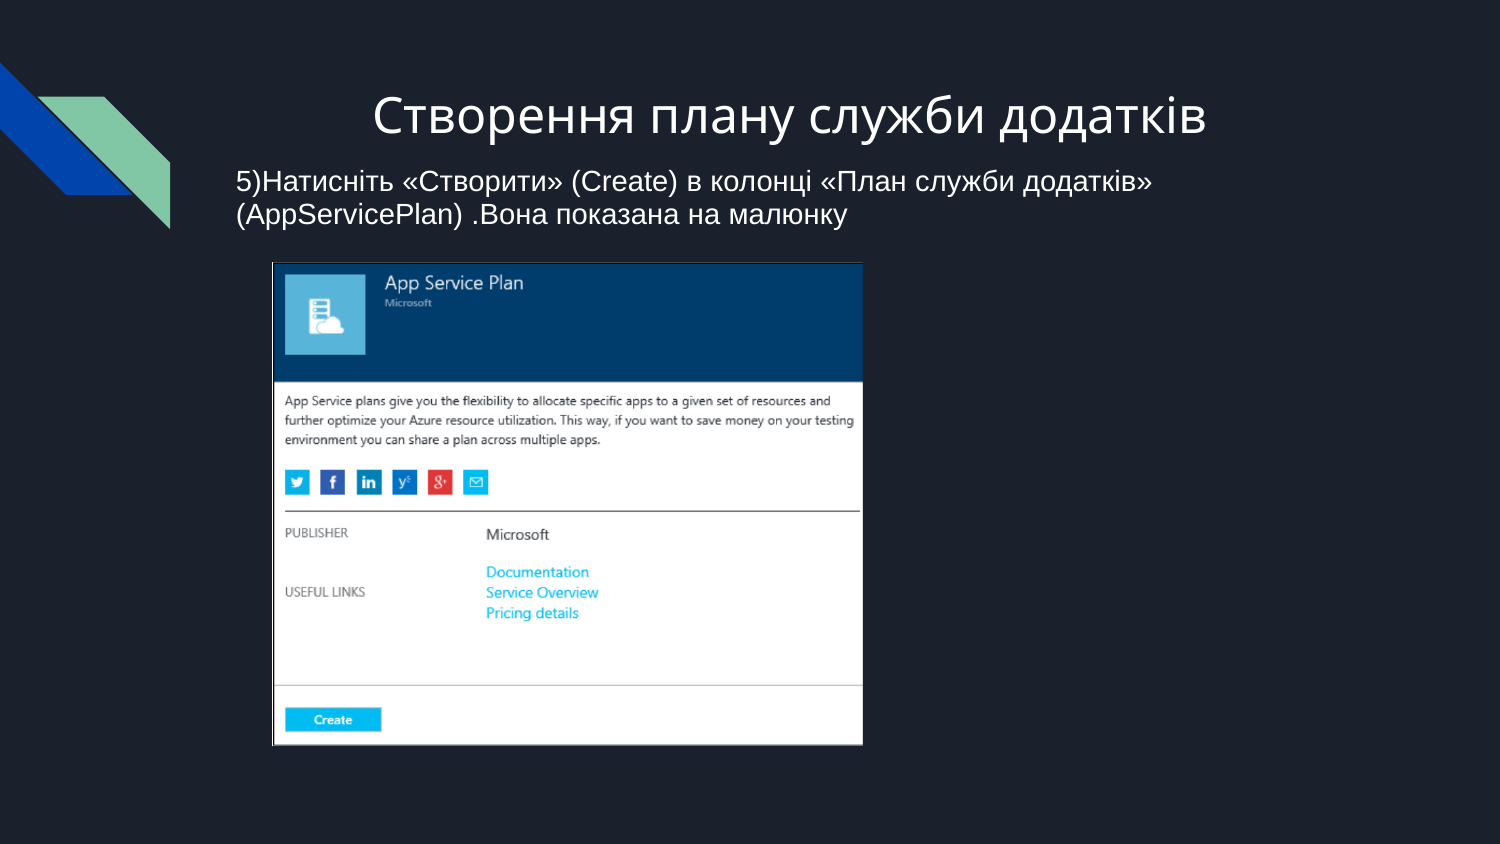

# Створення плану служби додатків
5)Натисніть «Створити» (Create) в колонці «План служби додатків» (AppServicePlan) .Вона показана на малюнку